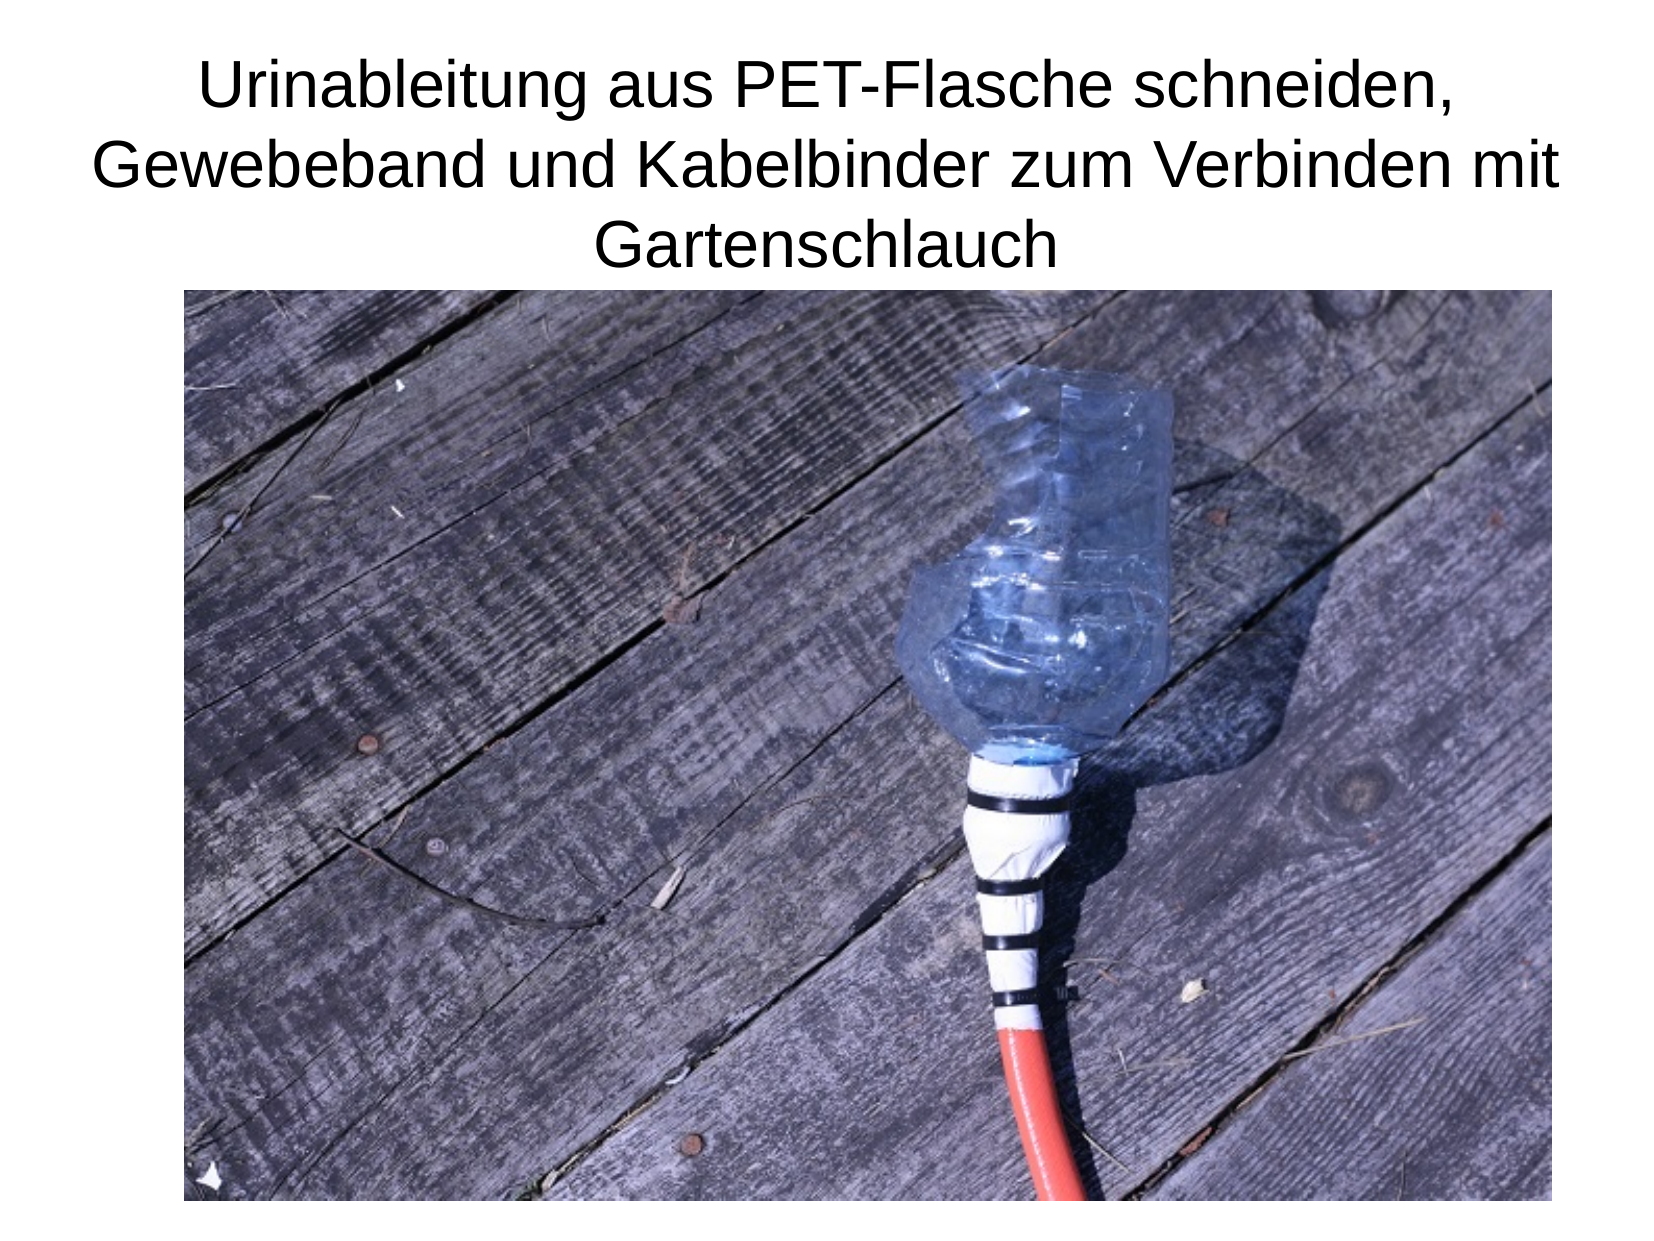

# Urinableitung aus PET-Flasche schneiden, Gewebeband und Kabelbinder zum Verbinden mit Gartenschlauch